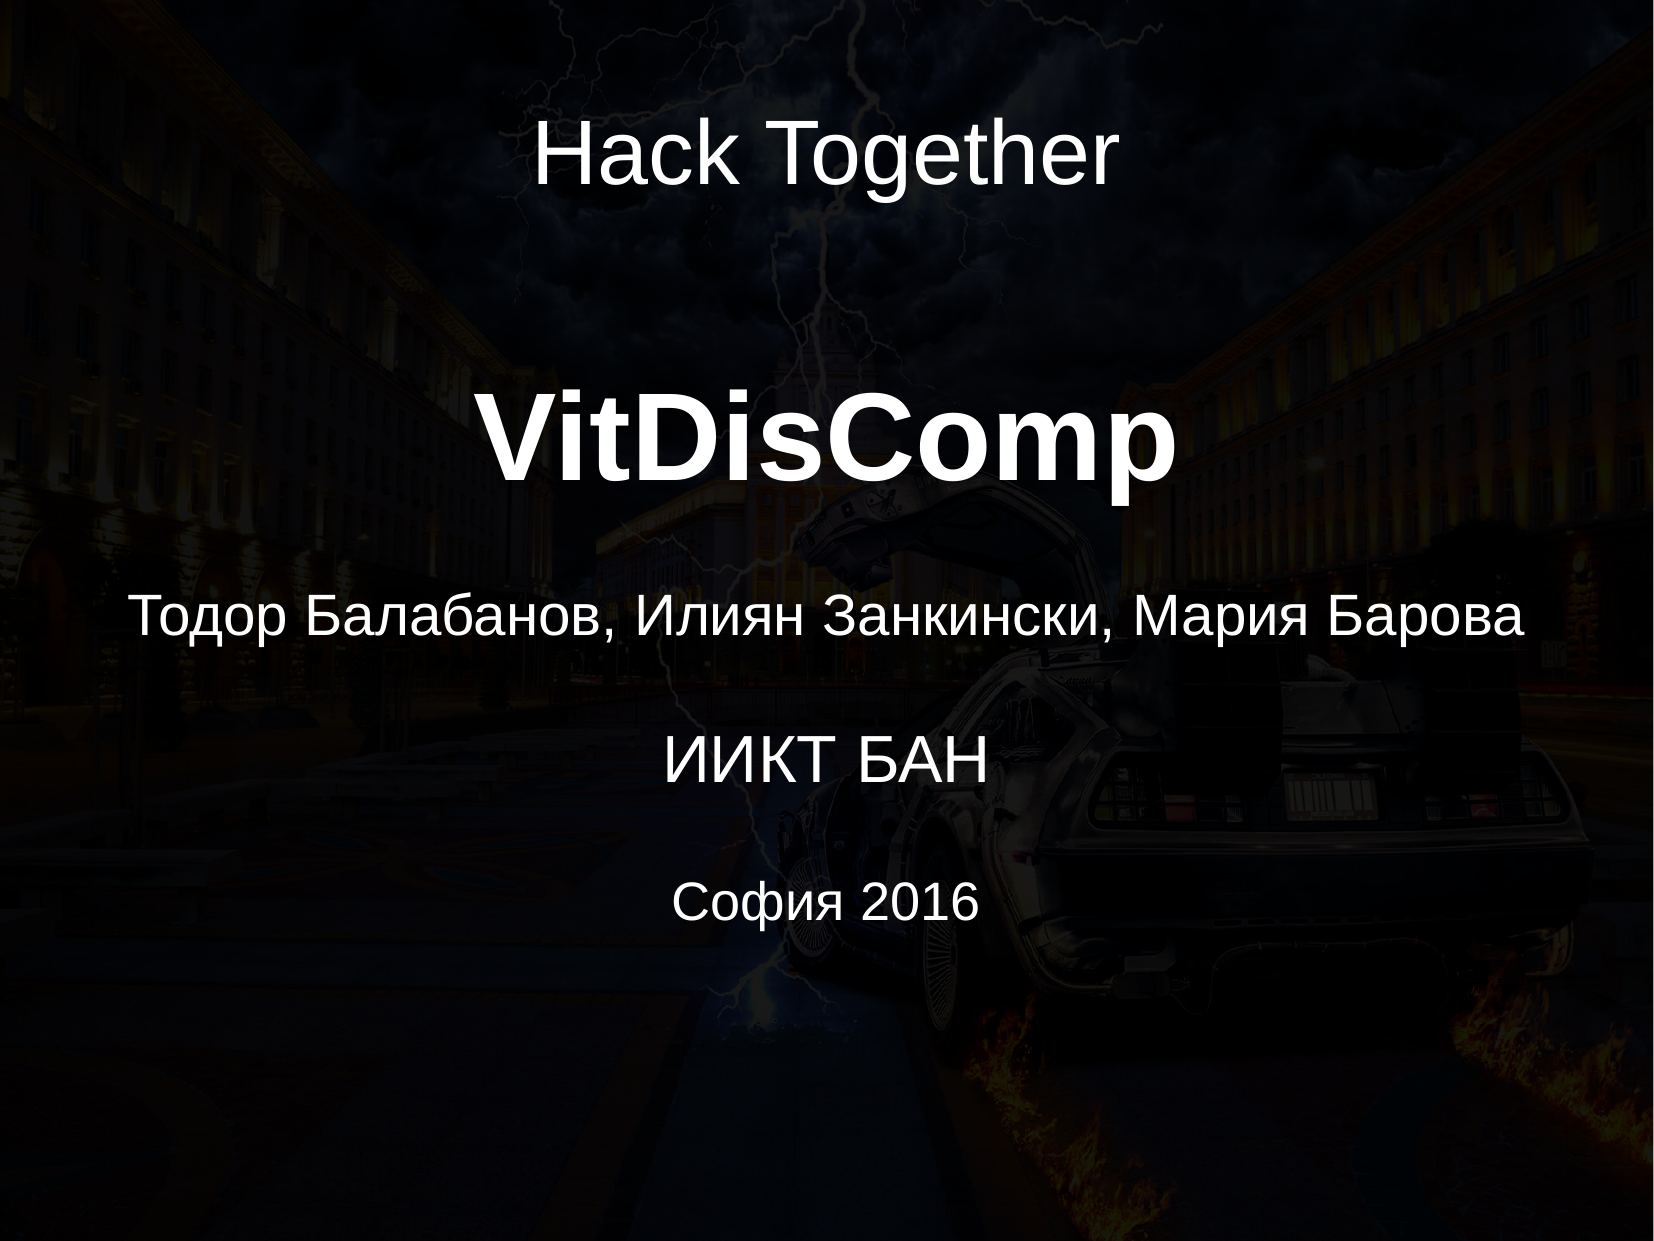

# Hack Together
VitDisComp
Тодор Балабанов, Илиян Занкински, Мария Барова
ИИКТ БАН
София 2016